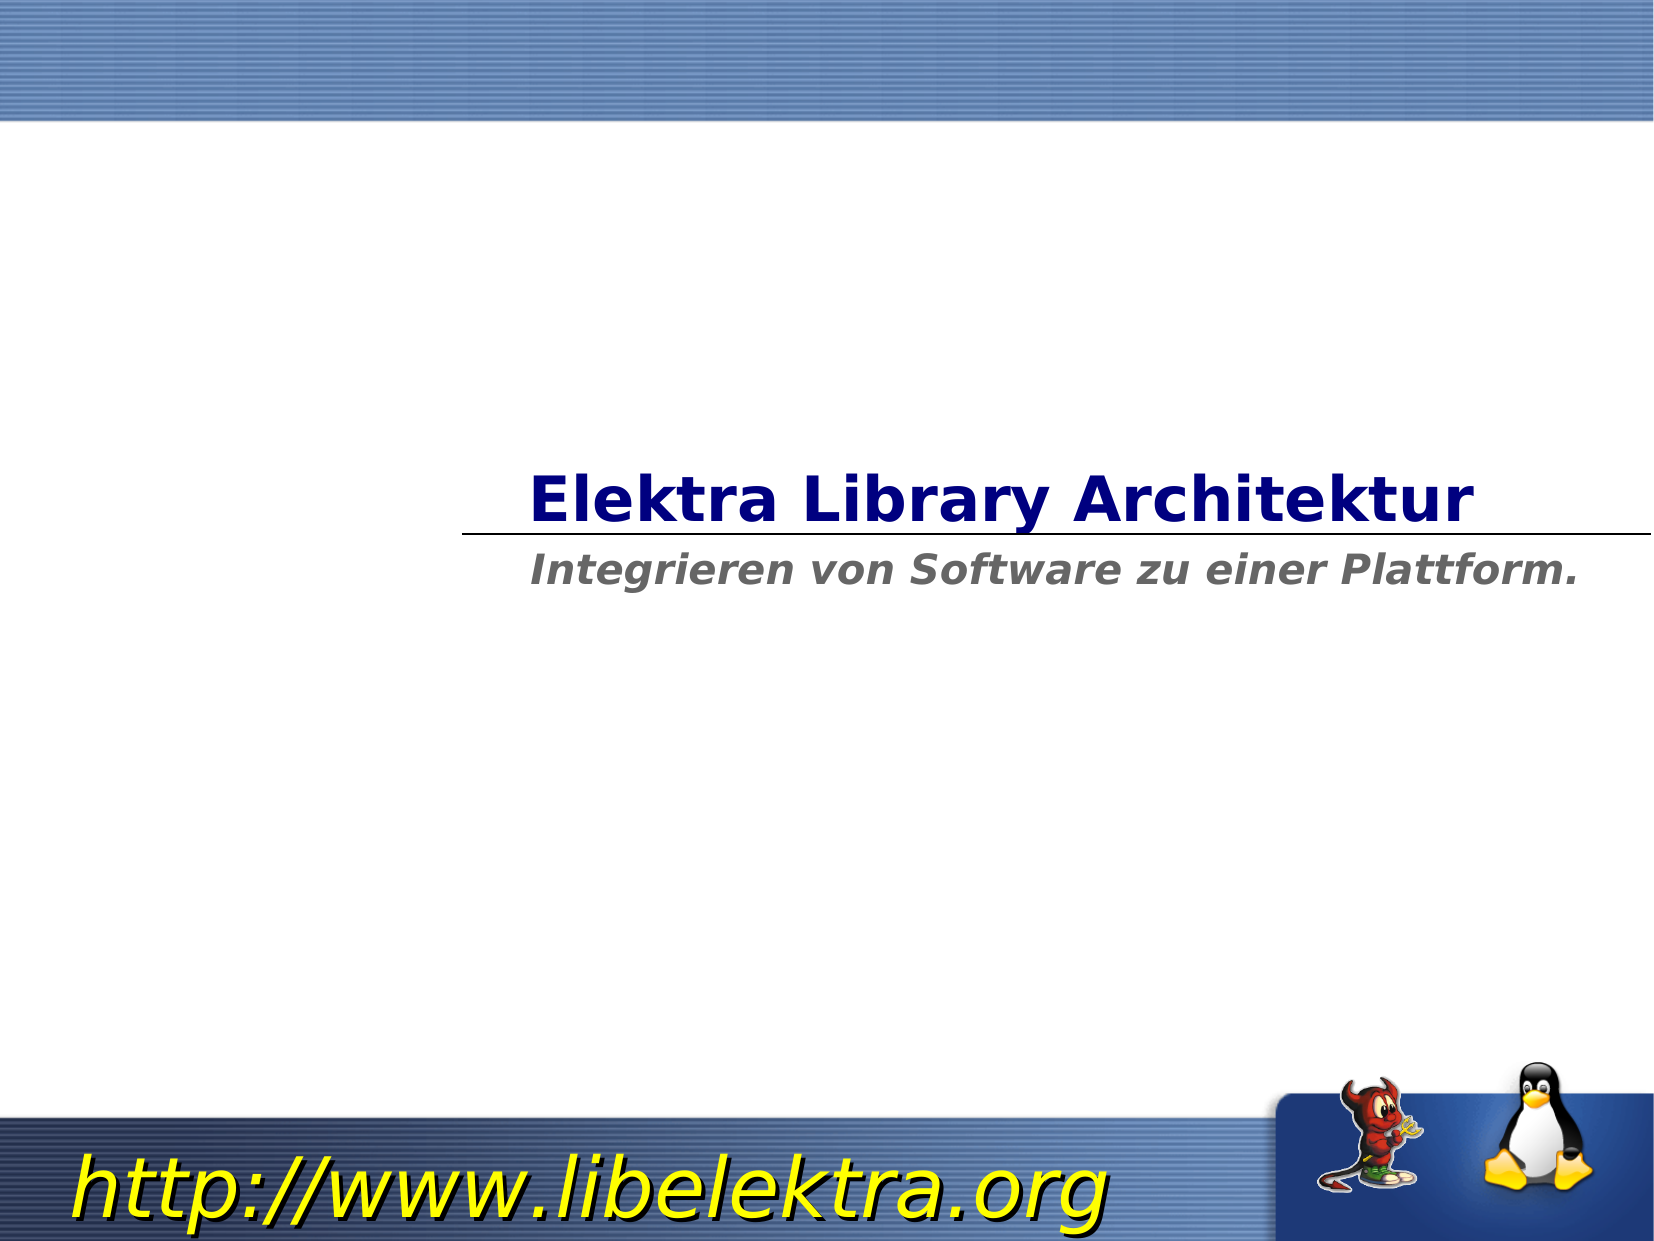

Elektra Library Architektur
Integrieren von Software zu einer Plattform.